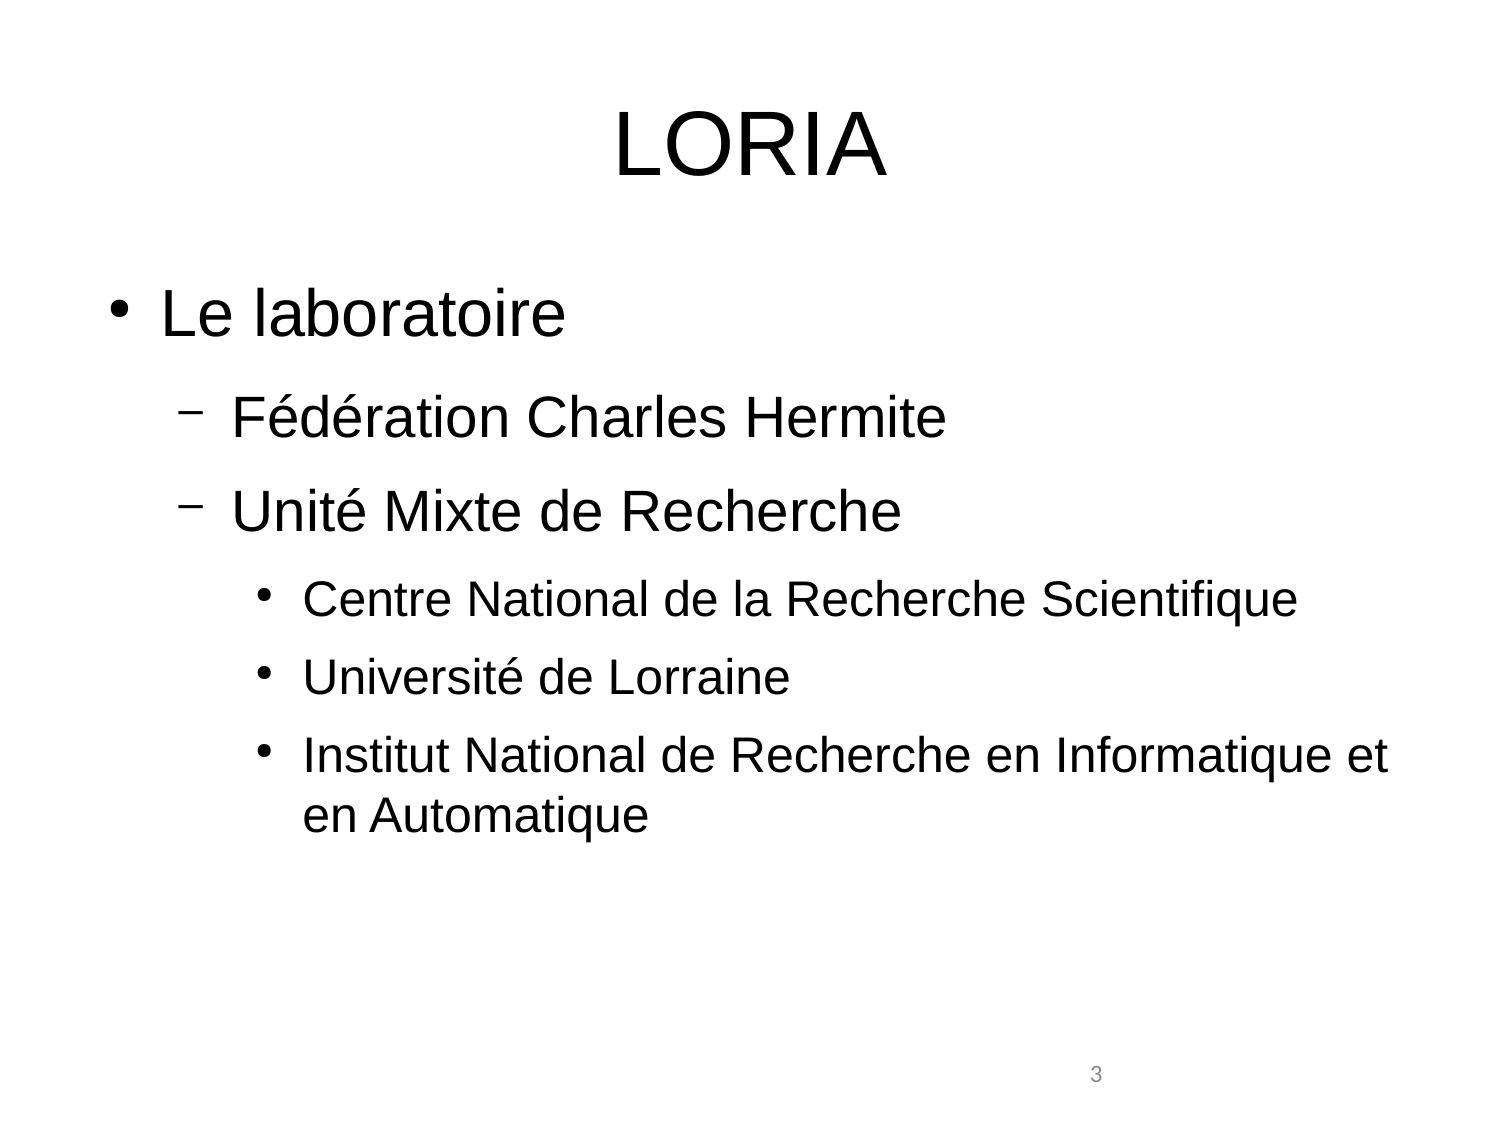

# LORIA
Le laboratoire
Fédération Charles Hermite
Unité Mixte de Recherche
Centre National de la Recherche Scientifique
Université de Lorraine
Institut National de Recherche en Informatique et en Automatique
3